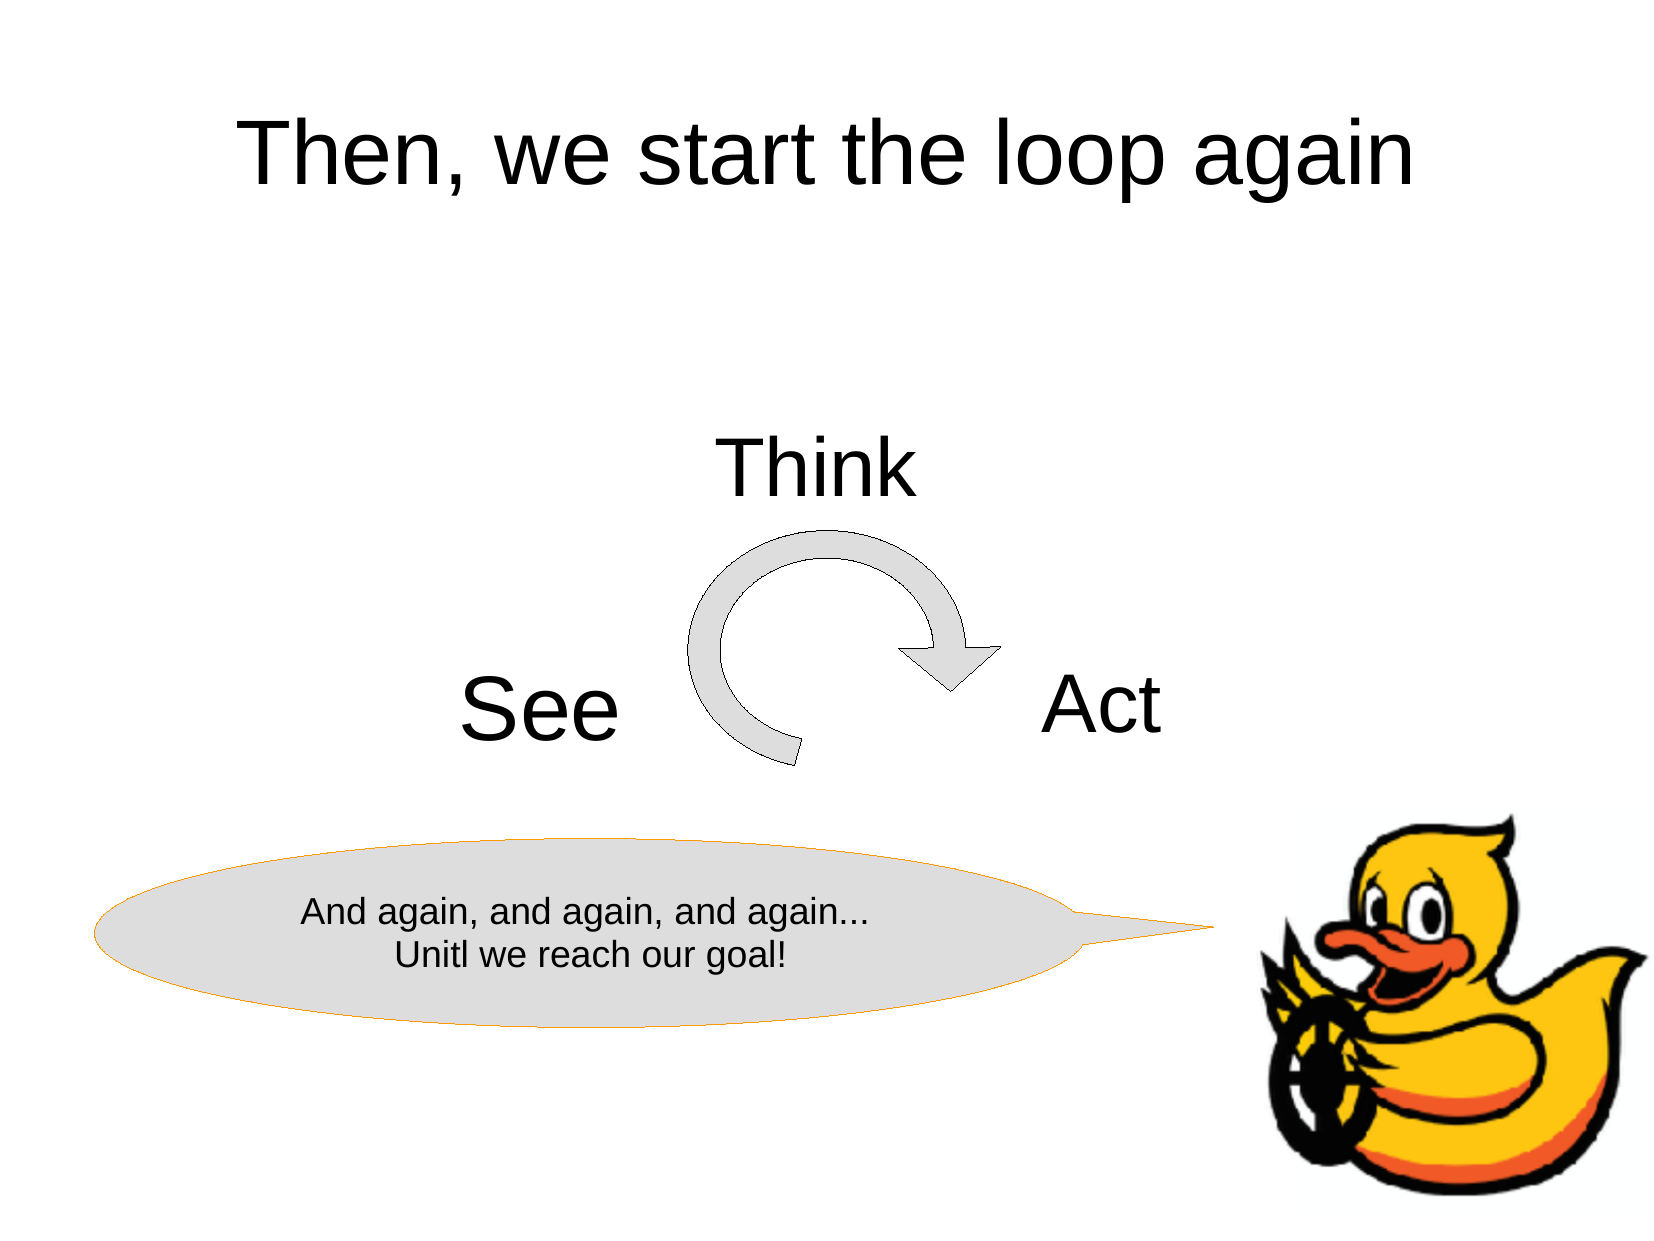

# Then, we start the loop again
Think
See
Act
And again, and again, and again...
Unitl we reach our goal!